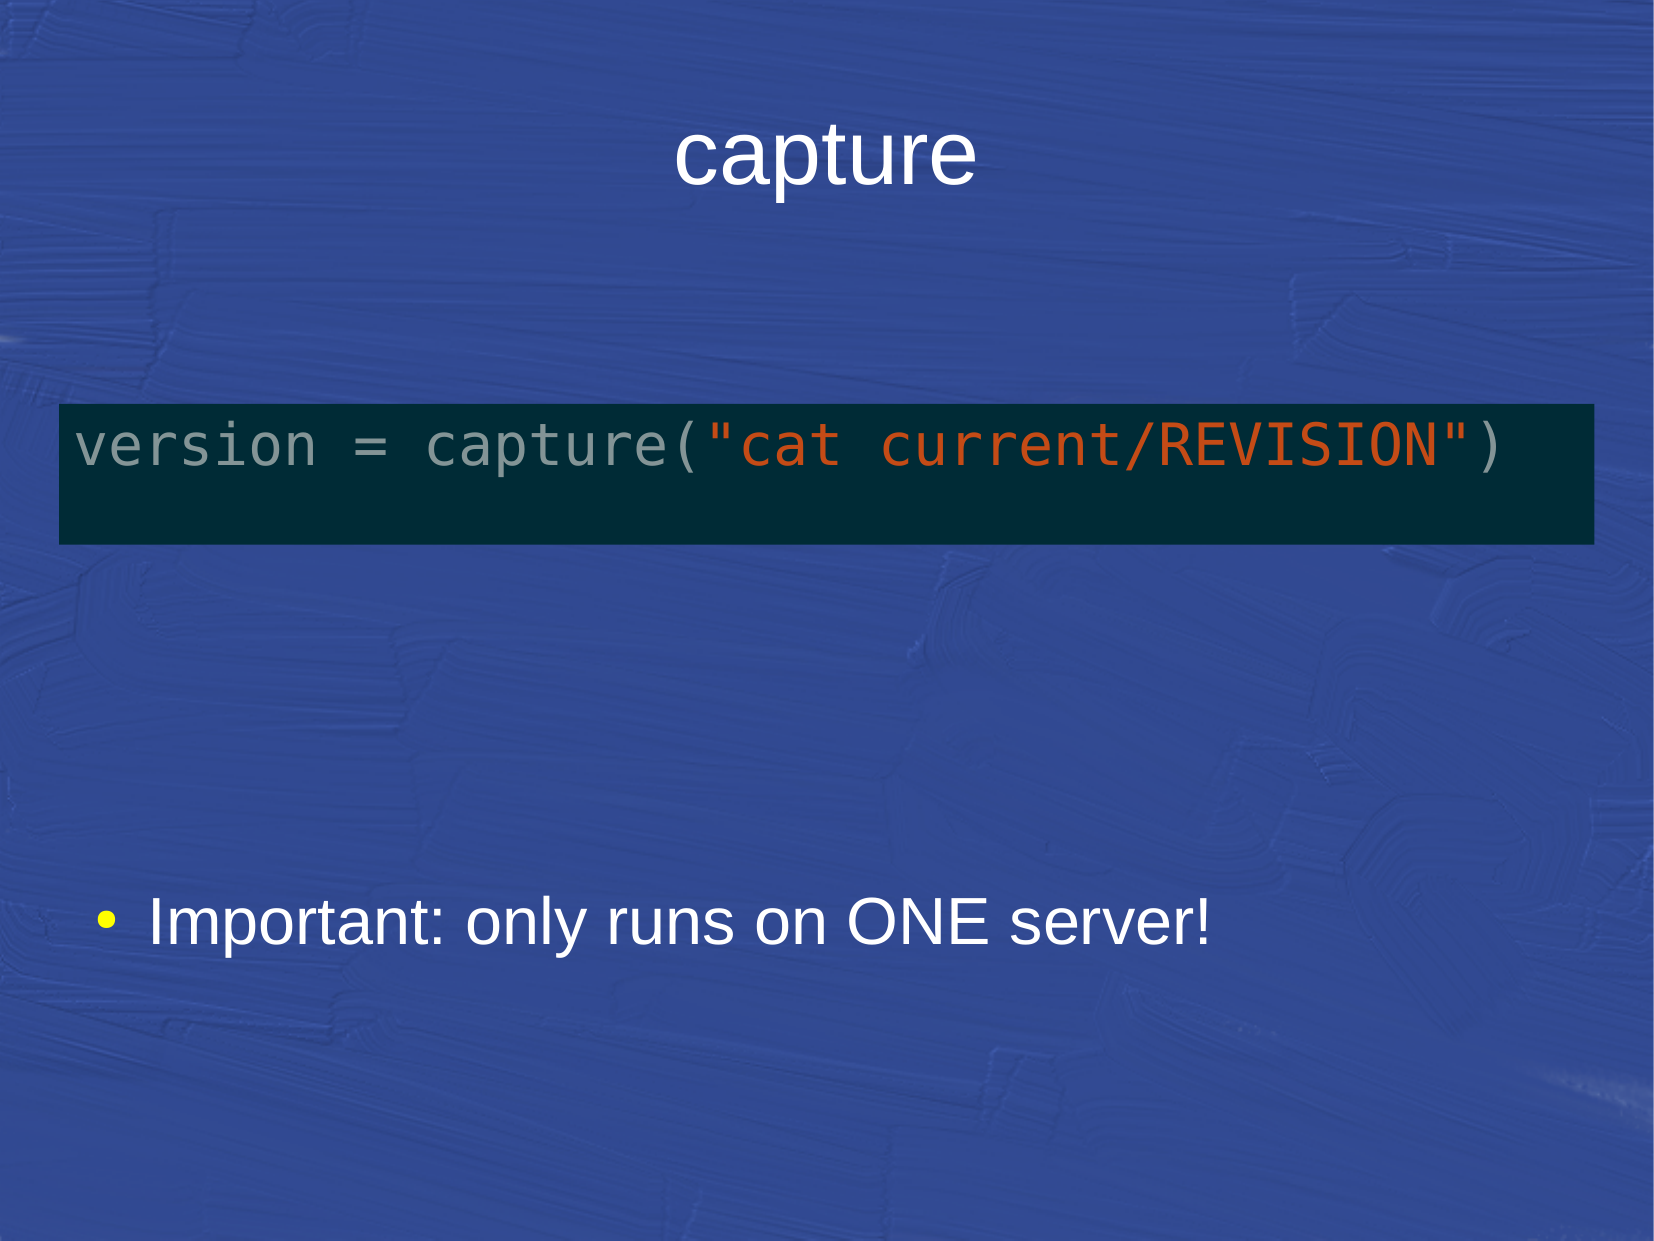

# capture
version = capture("cat current/REVISION")
Important: only runs on ONE server!